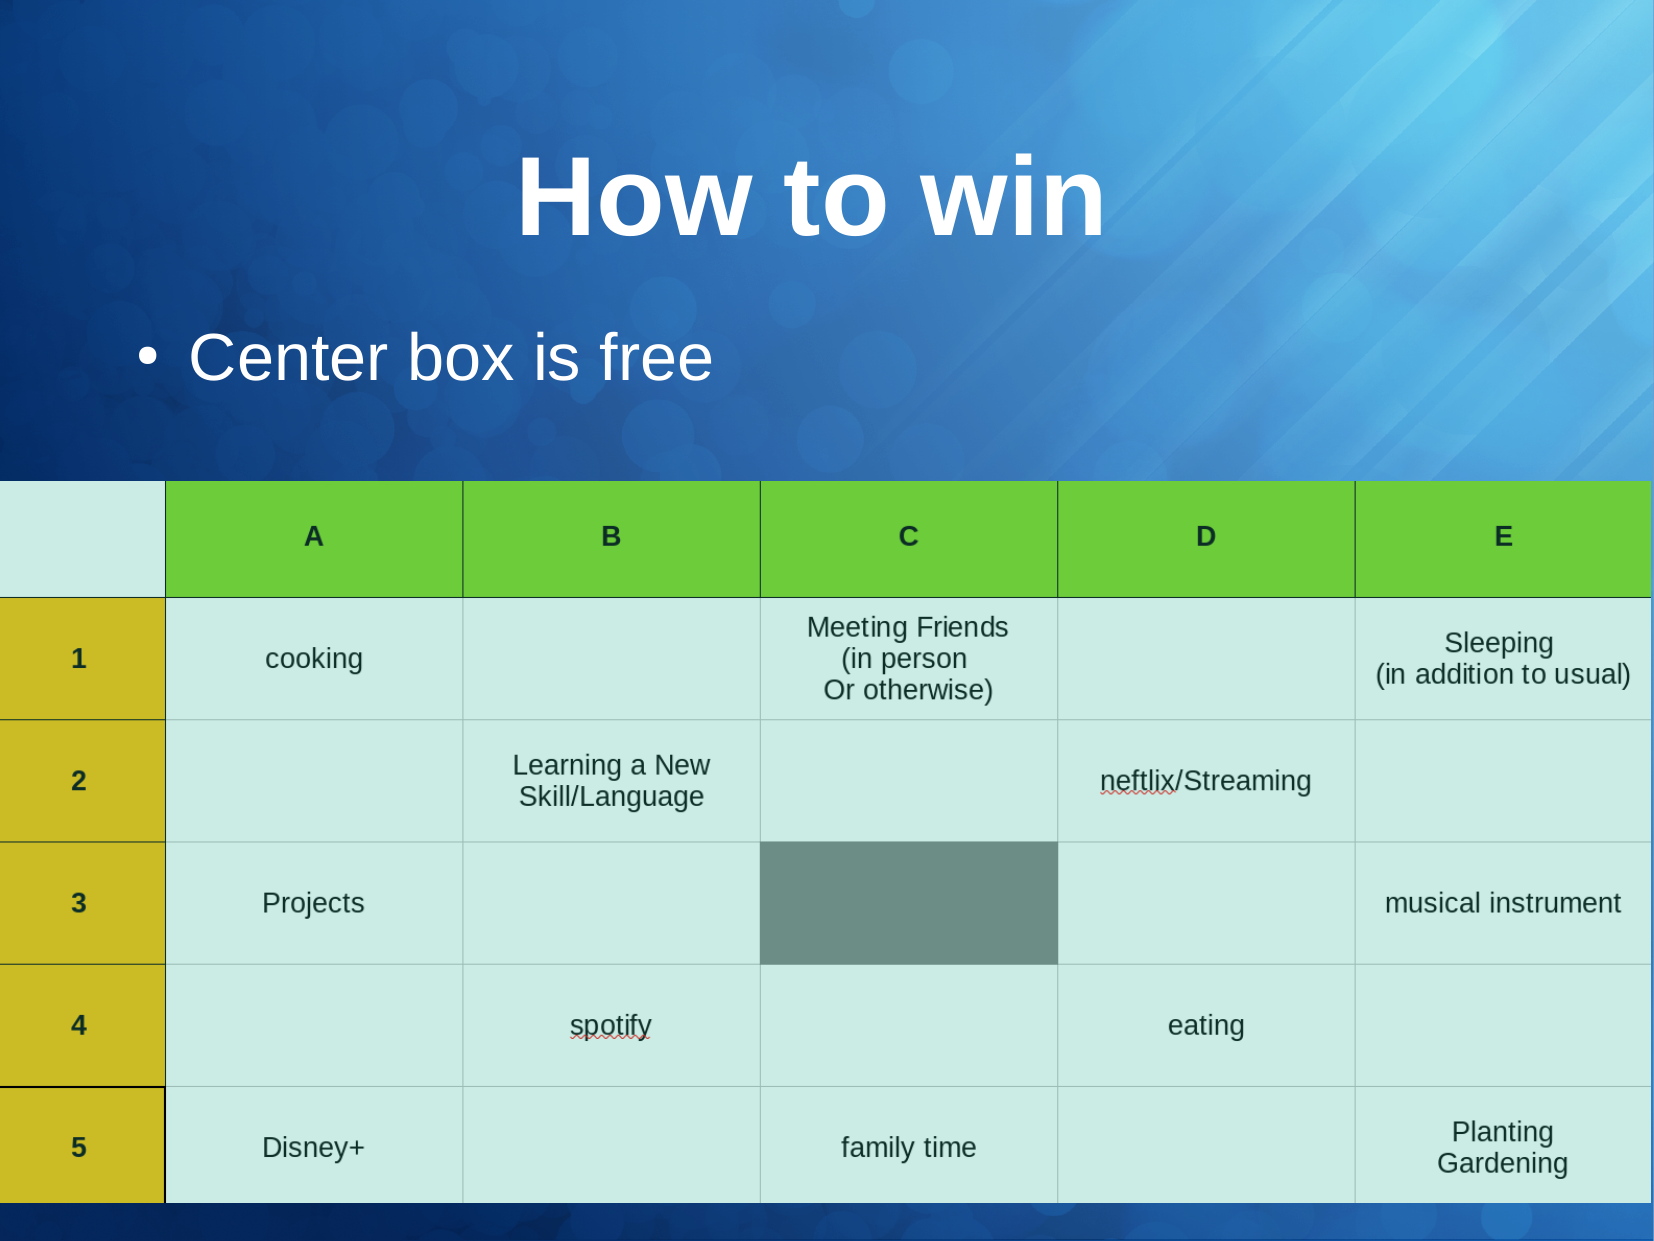

# How to win
Center box is free